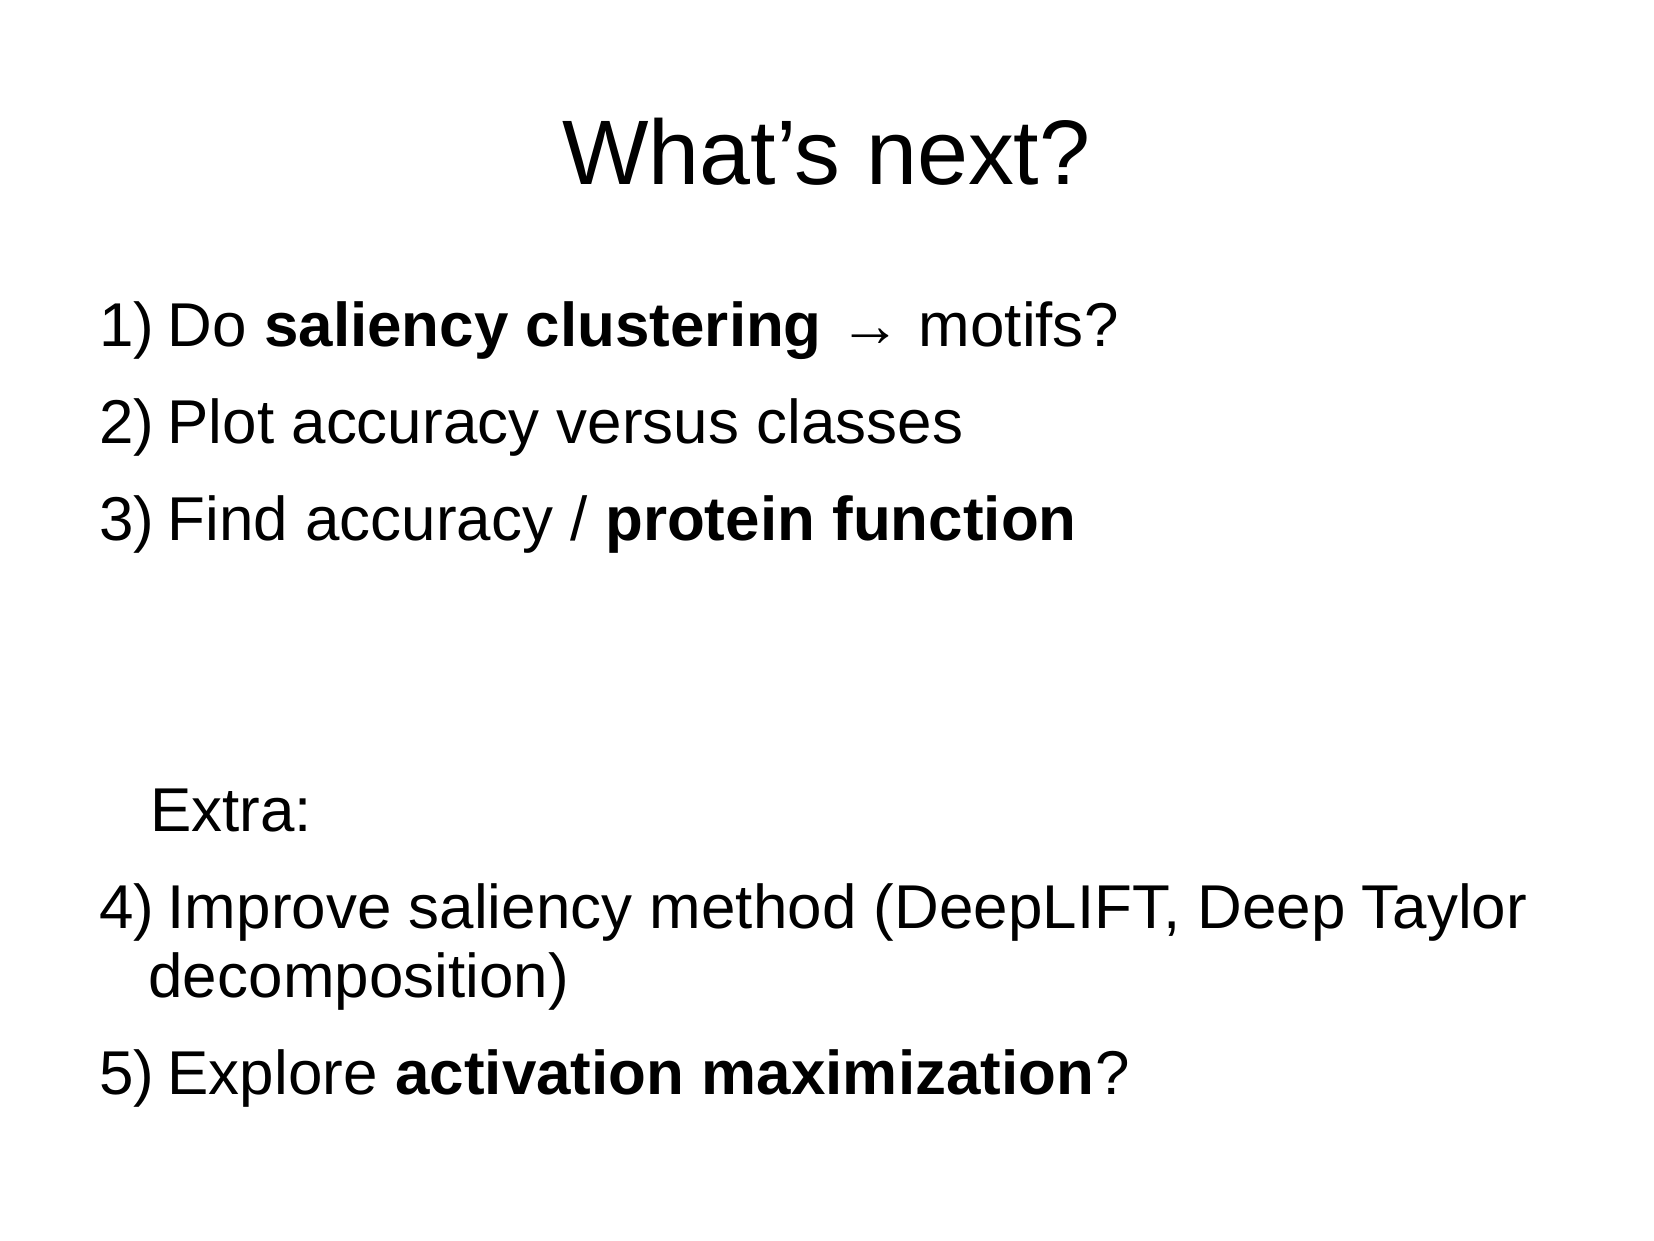

# What’s next?
 Do saliency clustering → motifs?
 Plot accuracy versus classes
 Find accuracy / protein function
Extra:
 Improve saliency method (DeepLIFT, Deep Taylor decomposition)
 Explore activation maximization?